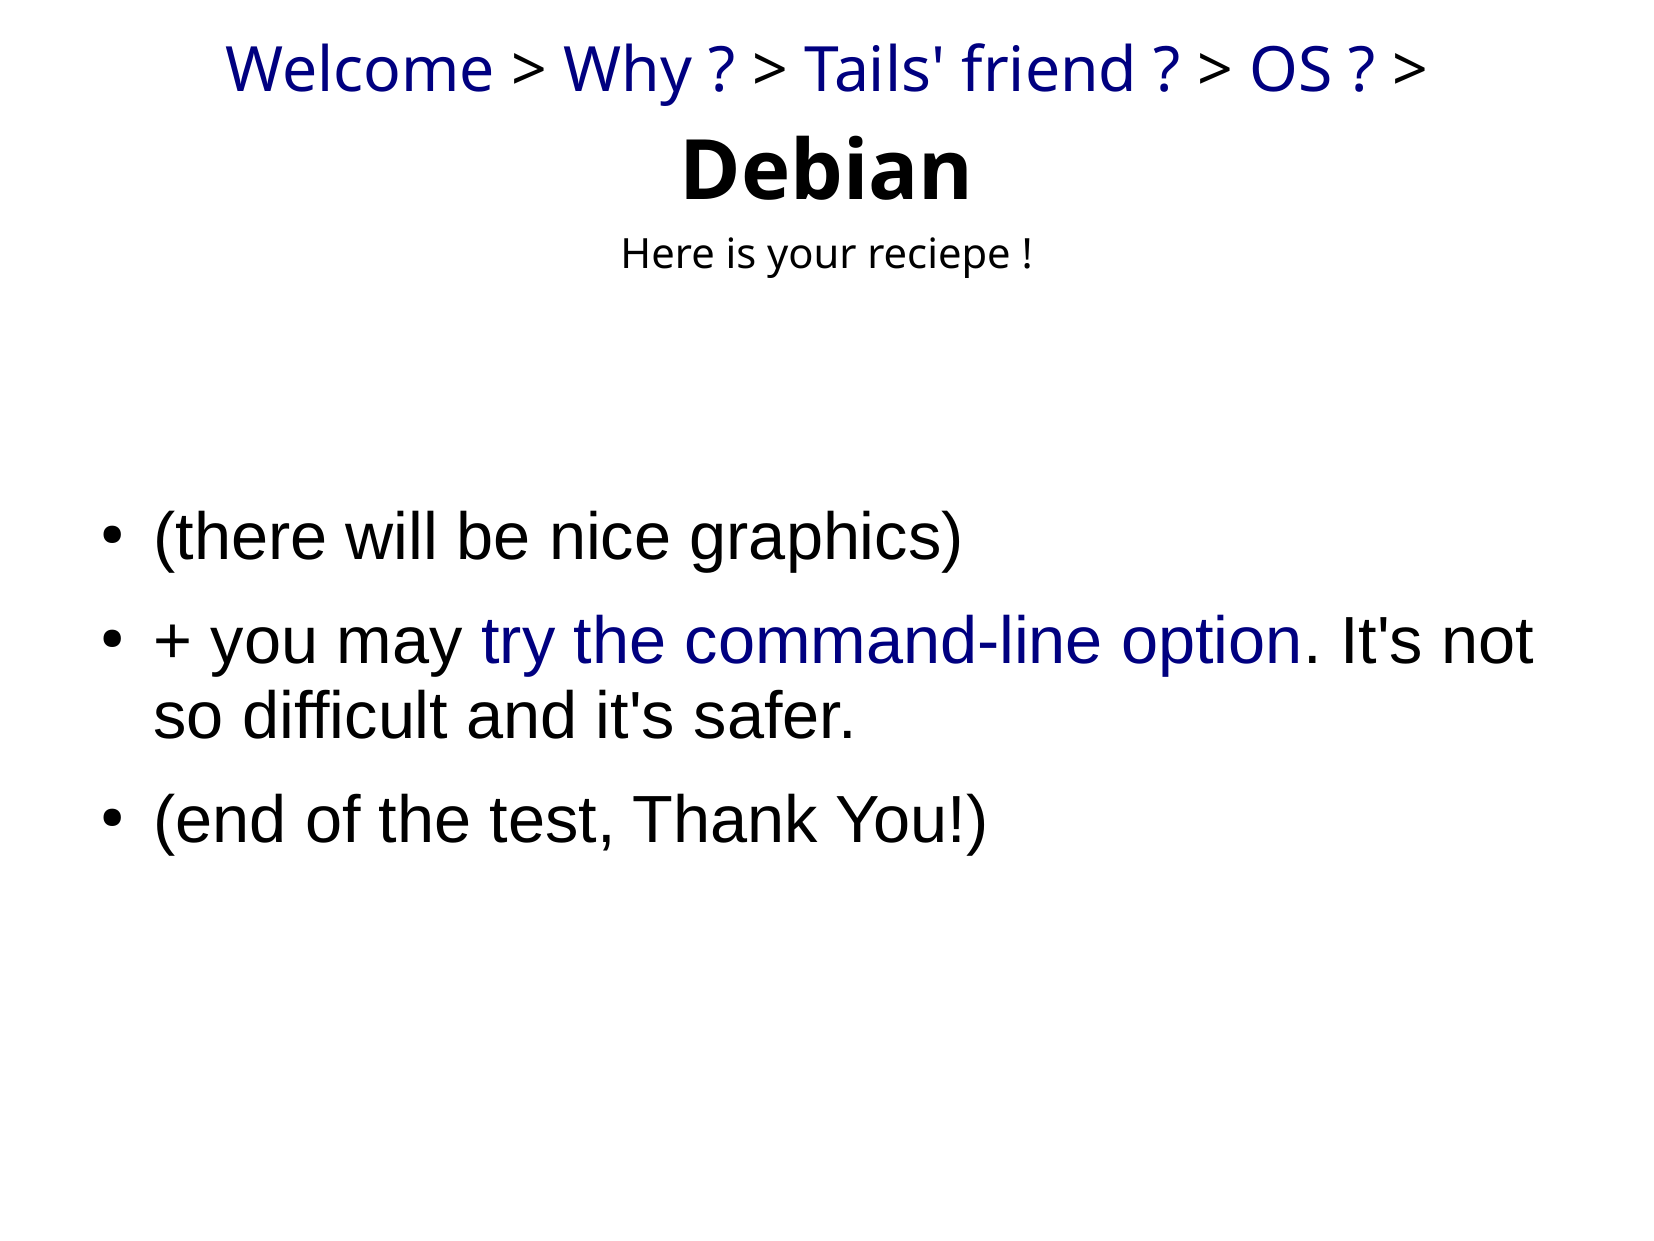

# Welcome > Why ? > Tails' friend ? > OS ? > Debian Here is your reciepe !
(there will be nice graphics)
+ you may try the command-line option. It's not so difficult and it's safer.
(end of the test, Thank You!)